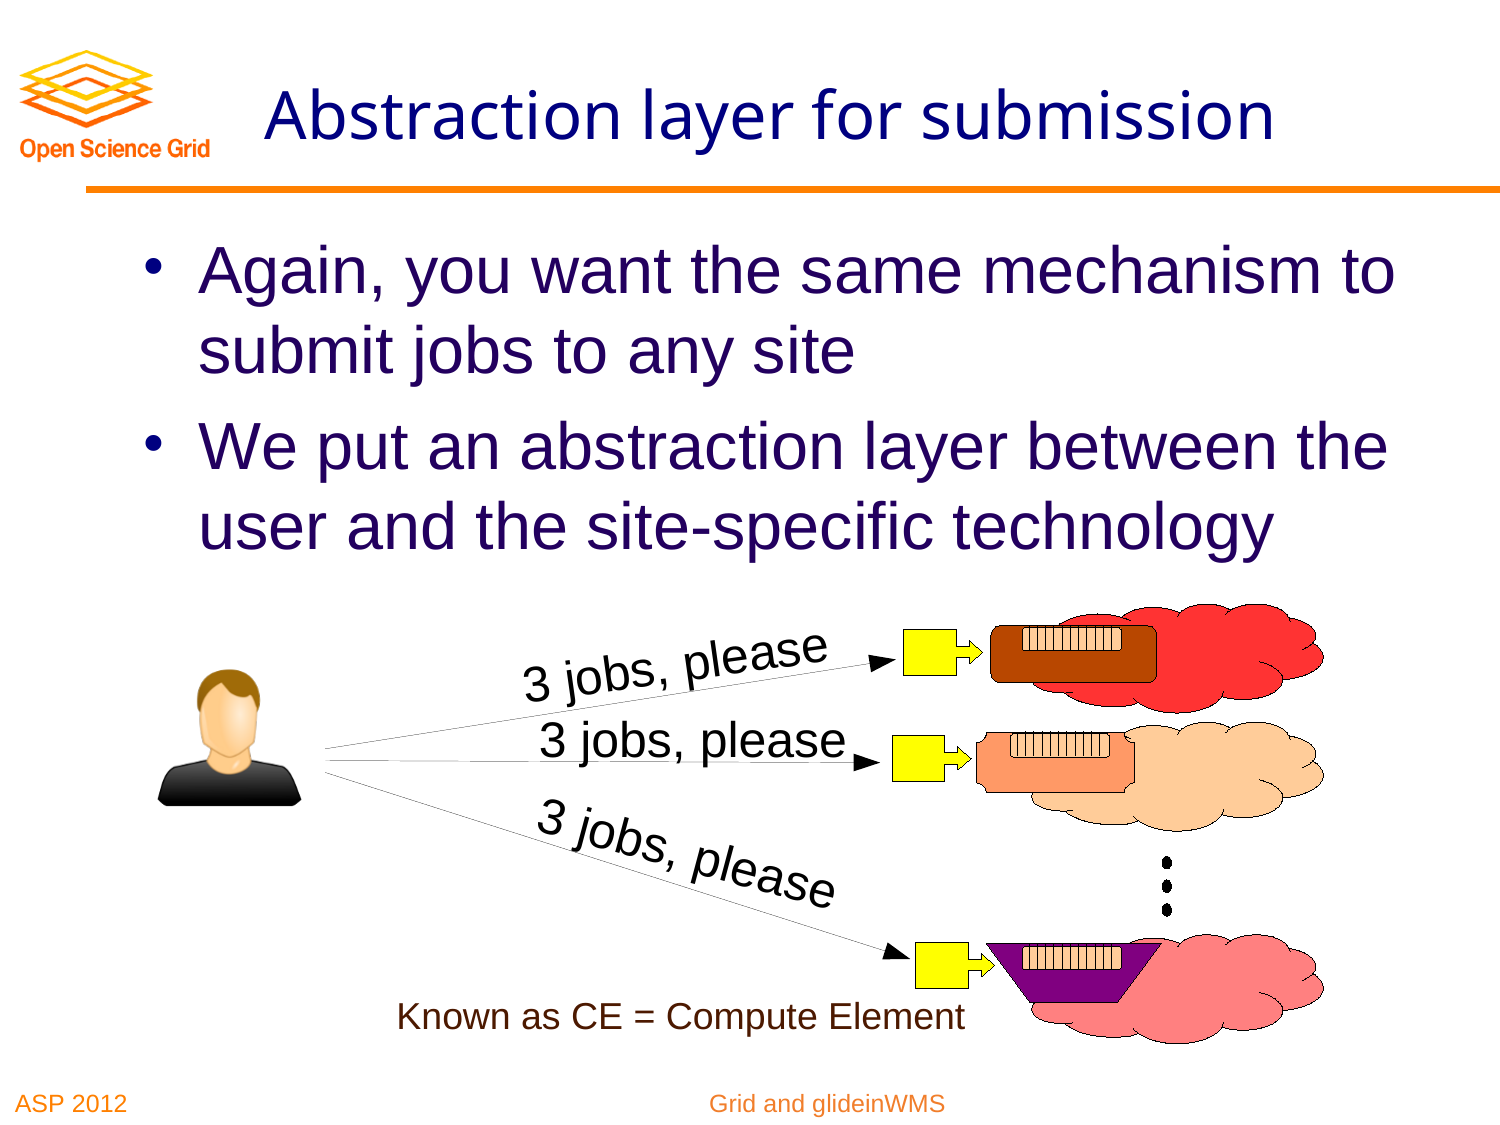

# Abstraction layer for submission
Again, you want the same mechanism to submit jobs to any site
We put an abstraction layer between the user and the site-specific technology
3 jobs, please
3 jobs, please
3 jobs, please
Known as CE = Compute Element